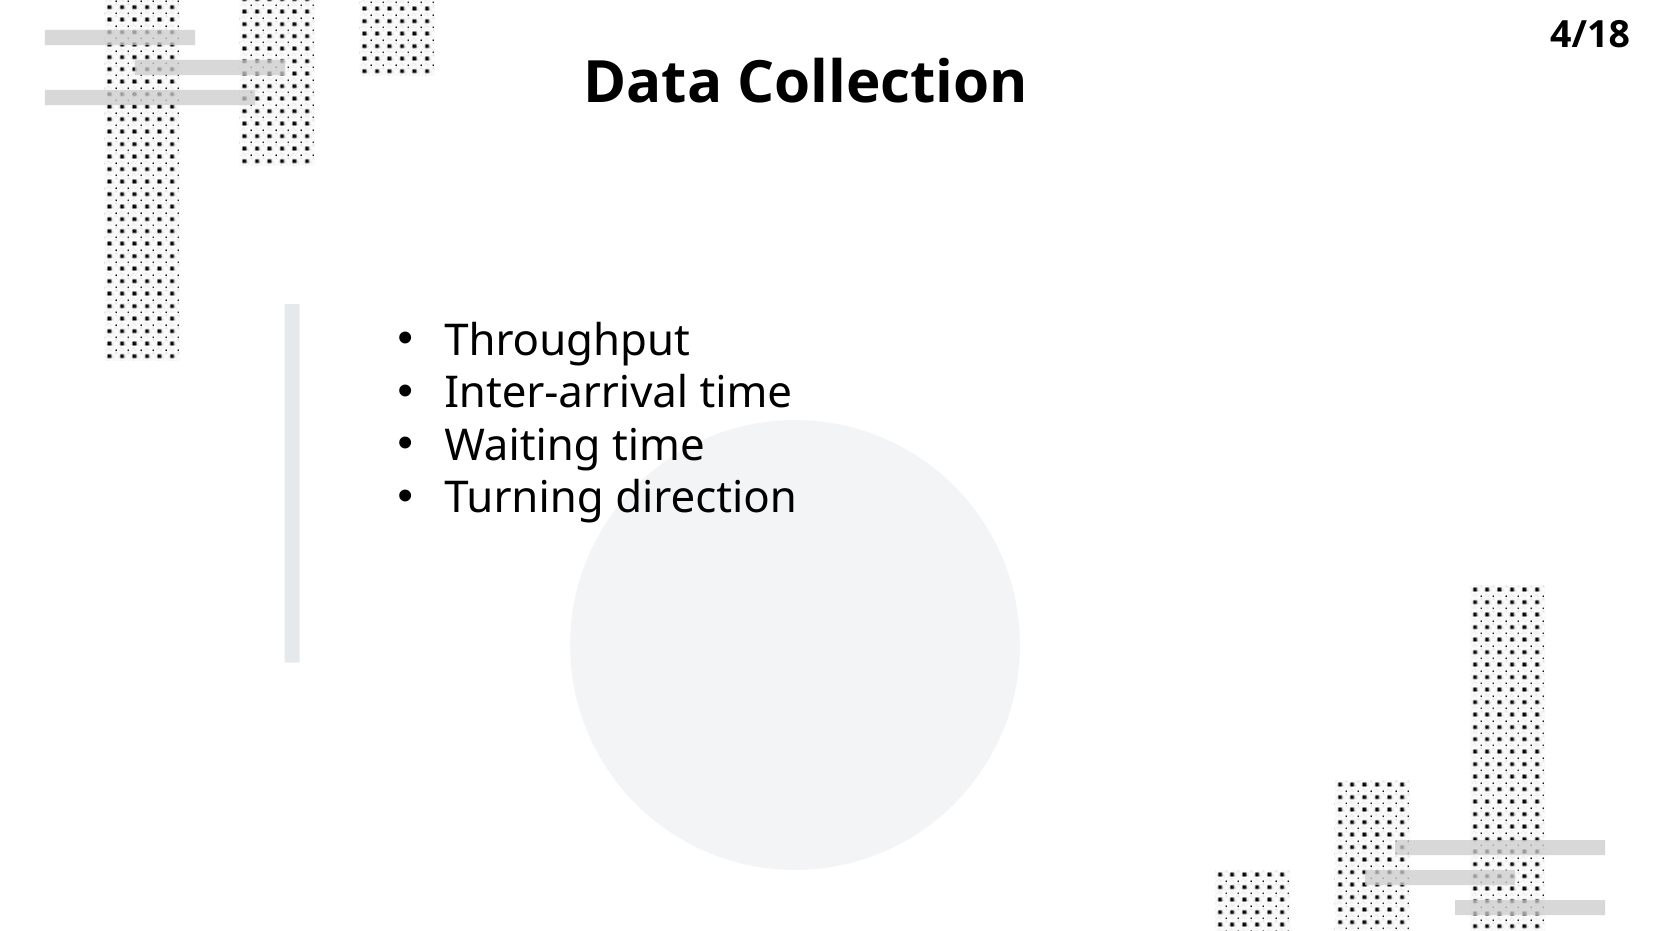

4/18
Data Collection
Throughput
Inter-arrival time
Waiting time
Turning direction